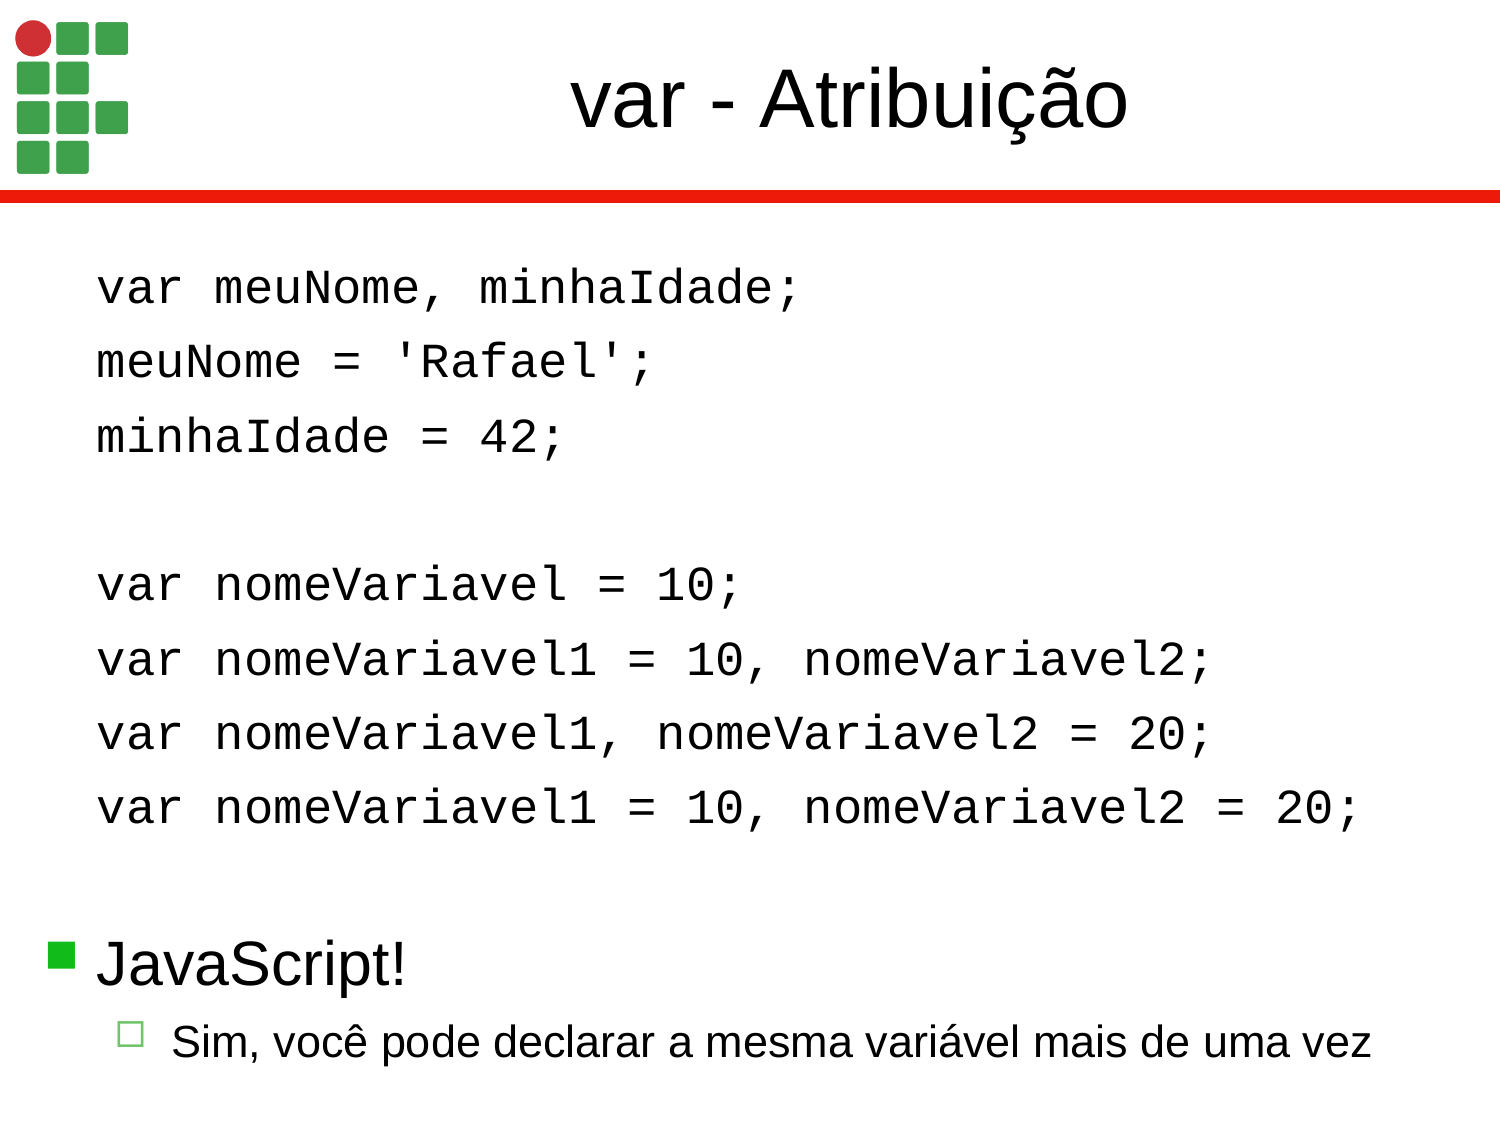

# var - Atribuição
var meuNome, minhaIdade;
meuNome = 'Rafael';
minhaIdade = 42;
var nomeVariavel = 10;
var nomeVariavel1 = 10, nomeVariavel2;
var nomeVariavel1, nomeVariavel2 = 20;
var nomeVariavel1 = 10, nomeVariavel2 = 20;
JavaScript!
 Sim, você pode declarar a mesma variável mais de uma vez